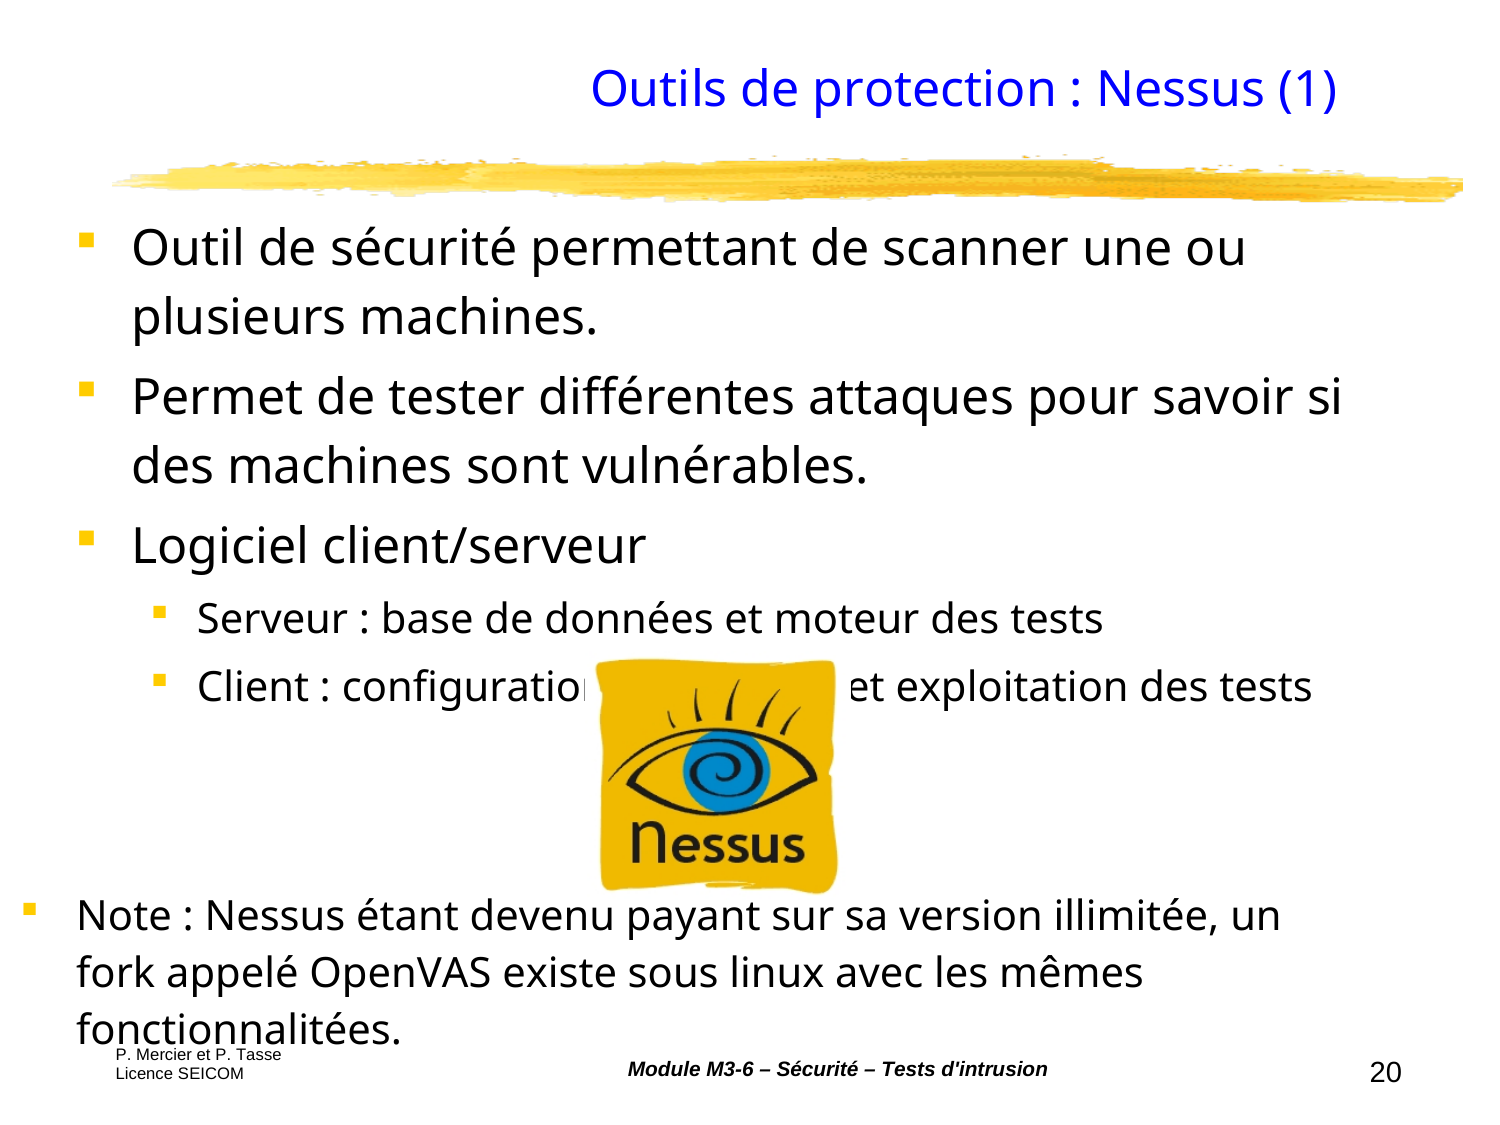

# Outils de protection : Nessus (1)
Outil de sécurité permettant de scanner une ou plusieurs machines.
Permet de tester différentes attaques pour savoir si des machines sont vulnérables.
Logiciel client/serveur
Serveur : base de données et moteur des tests
Client : configuration, lancement et exploitation des tests
Note : Nessus étant devenu payant sur sa version illimitée, un fork appelé OpenVAS existe sous linux avec les mêmes fonctionnalitées.
20